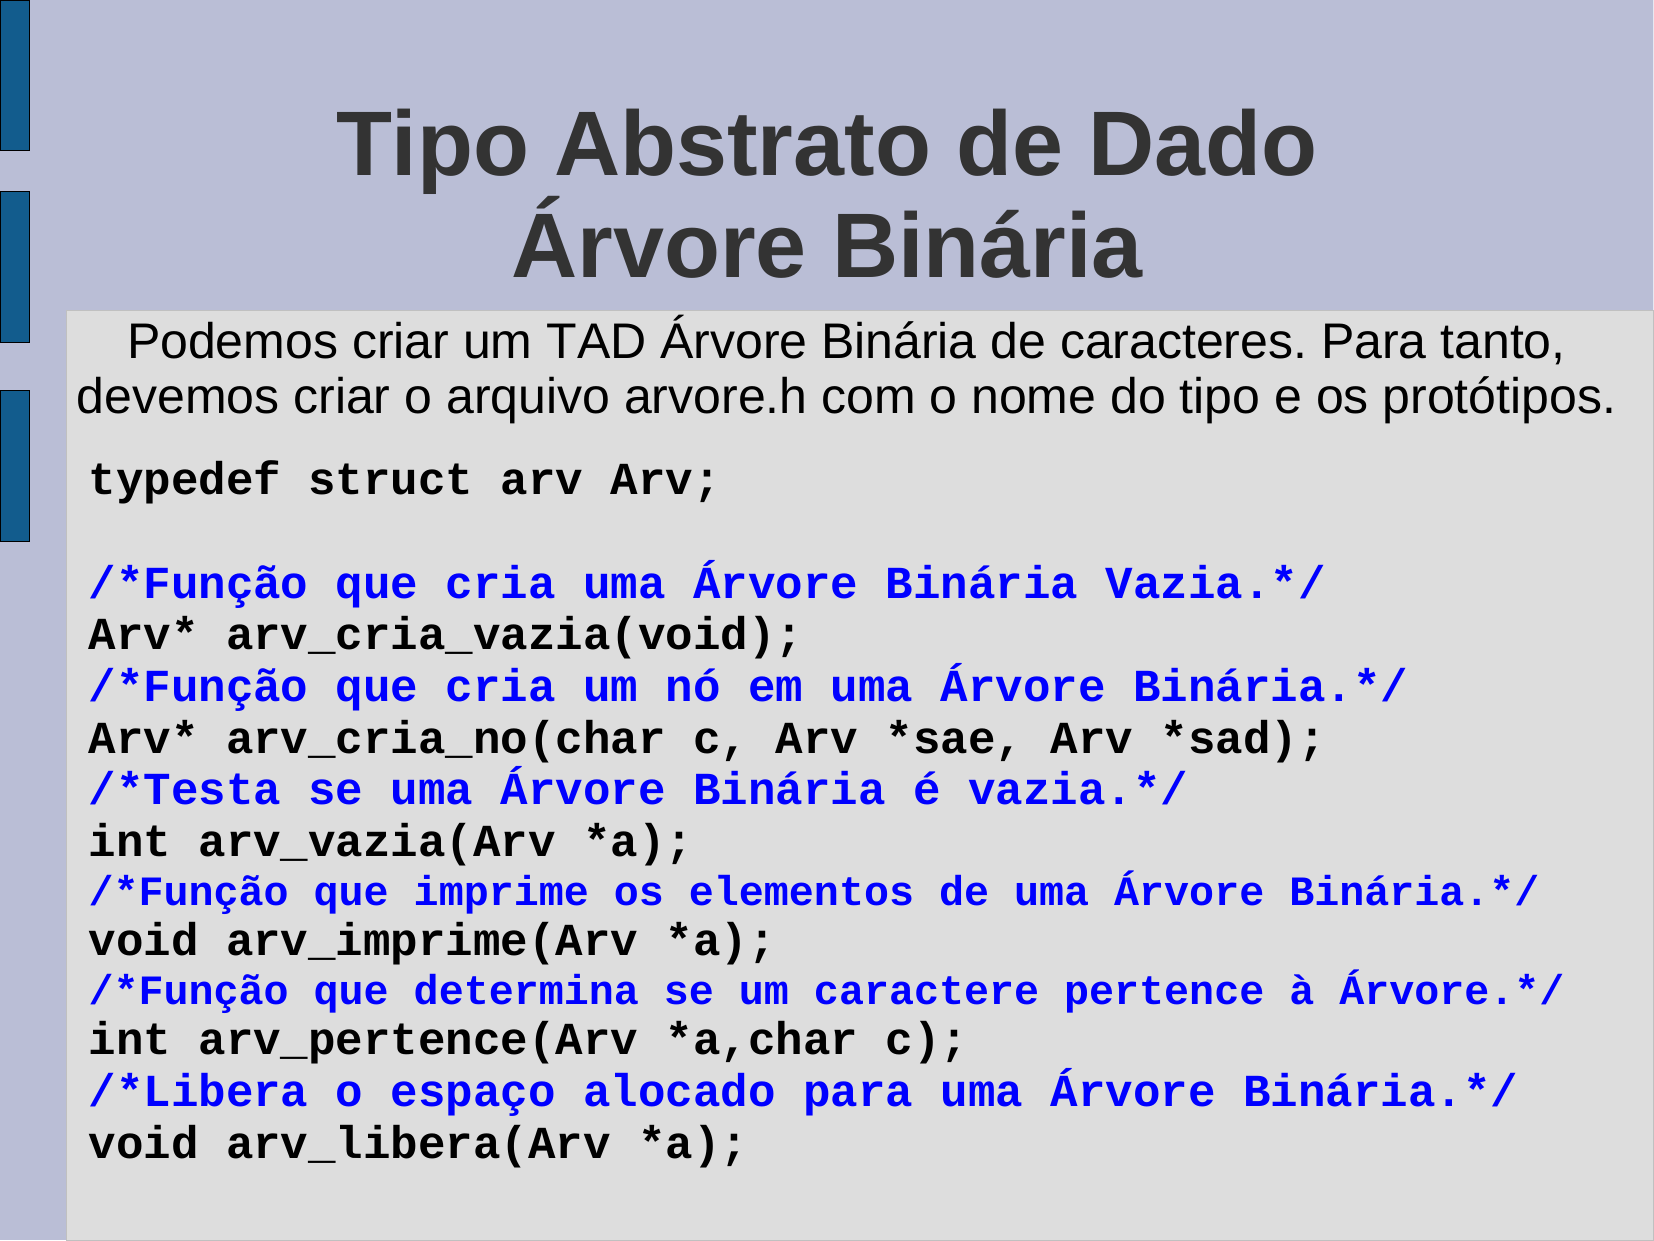

# Tipo Abstrato de Dado Árvore Binária
Podemos criar um TAD Árvore Binária de caracteres. Para tanto, devemos criar o arquivo arvore.h com o nome do tipo e os protótipos.
typedef struct arv Arv;
/*Função que cria uma Árvore Binária Vazia.*/
Arv* arv_cria_vazia(void);
/*Função que cria um nó em uma Árvore Binária.*/
Arv* arv_cria_no(char c, Arv *sae, Arv *sad);
/*Testa se uma Árvore Binária é vazia.*/
int arv_vazia(Arv *a);
/*Função que imprime os elementos de uma Árvore Binária.*/
void arv_imprime(Arv *a);
/*Função que determina se um caractere pertence à Árvore.*/
int arv_pertence(Arv *a,char c);
/*Libera o espaço alocado para uma Árvore Binária.*/
void arv_libera(Arv *a);